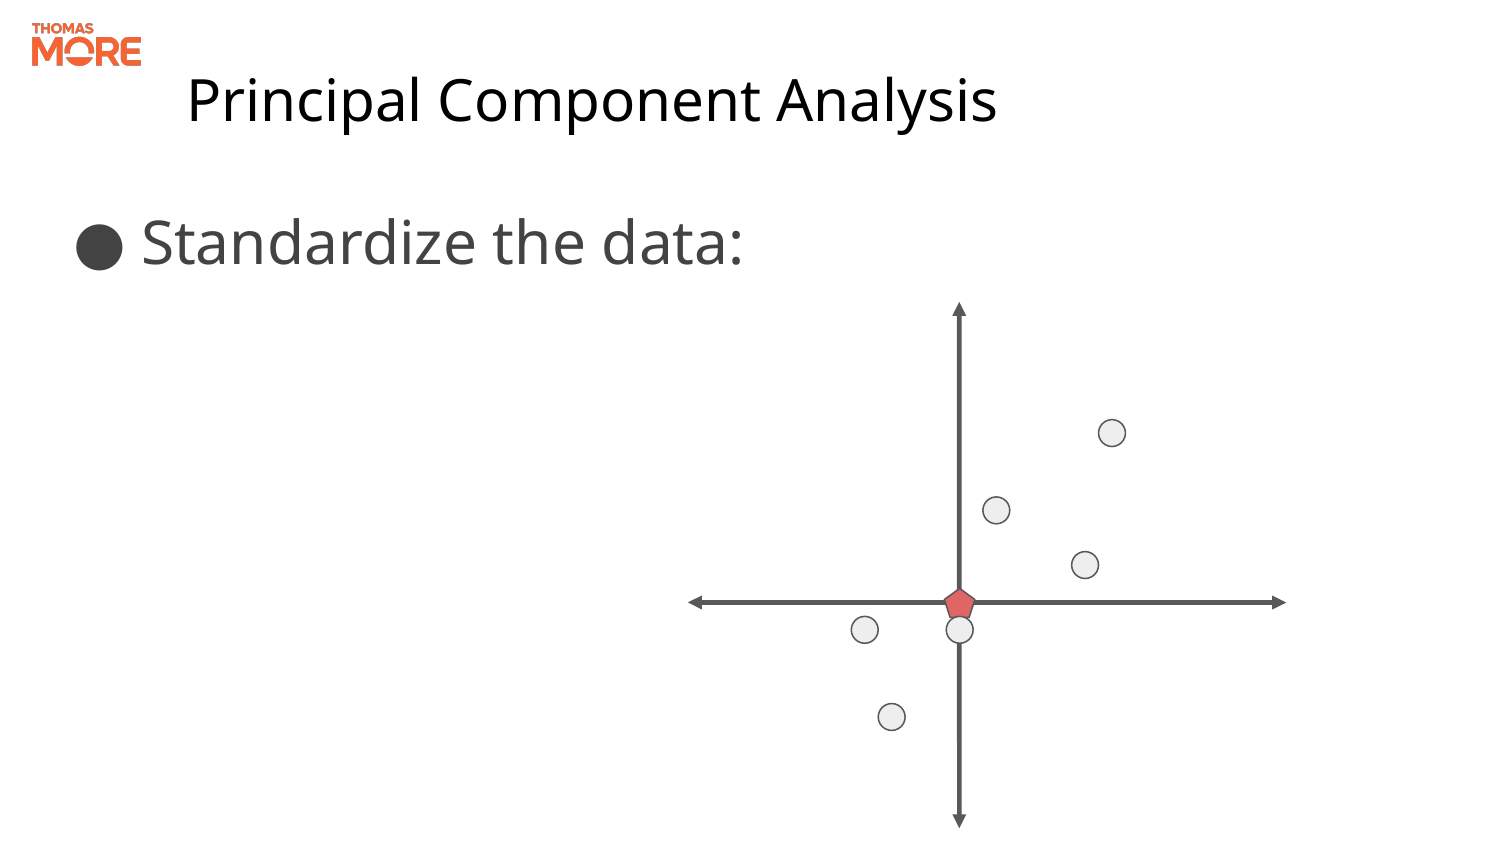

# Principal Component Analysis
Standardize the data: